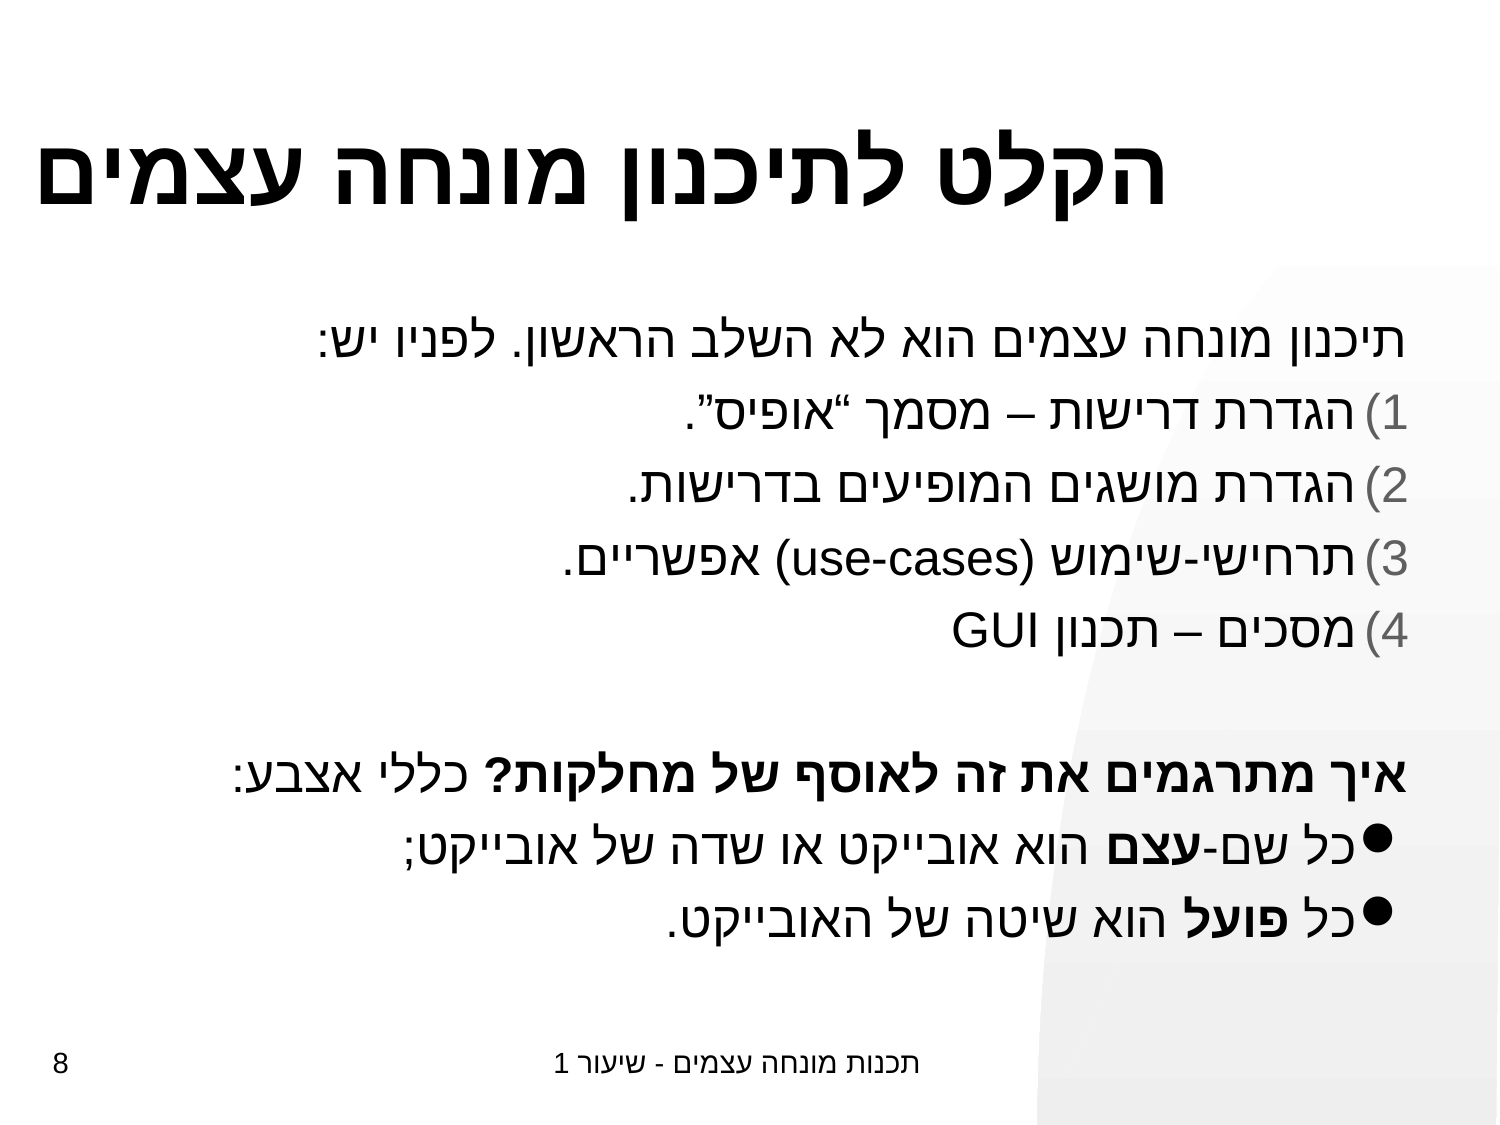

הקלט לתיכנון מונחה עצמים
תיכנון מונחה עצמים הוא לא השלב הראשון. לפניו יש:
הגדרת דרישות – מסמך “אופיס”.
הגדרת מושגים המופיעים בדרישות.
תרחישי-שימוש (use-cases) אפשריים.
מסכים – תכנון GUI
איך מתרגמים את זה לאוסף של מחלקות? כללי אצבע:
כל שם-עצם הוא אובייקט או שדה של אובייקט;
כל פועל הוא שיטה של האובייקט.
תכנות מונחה עצמים - שיעור 1